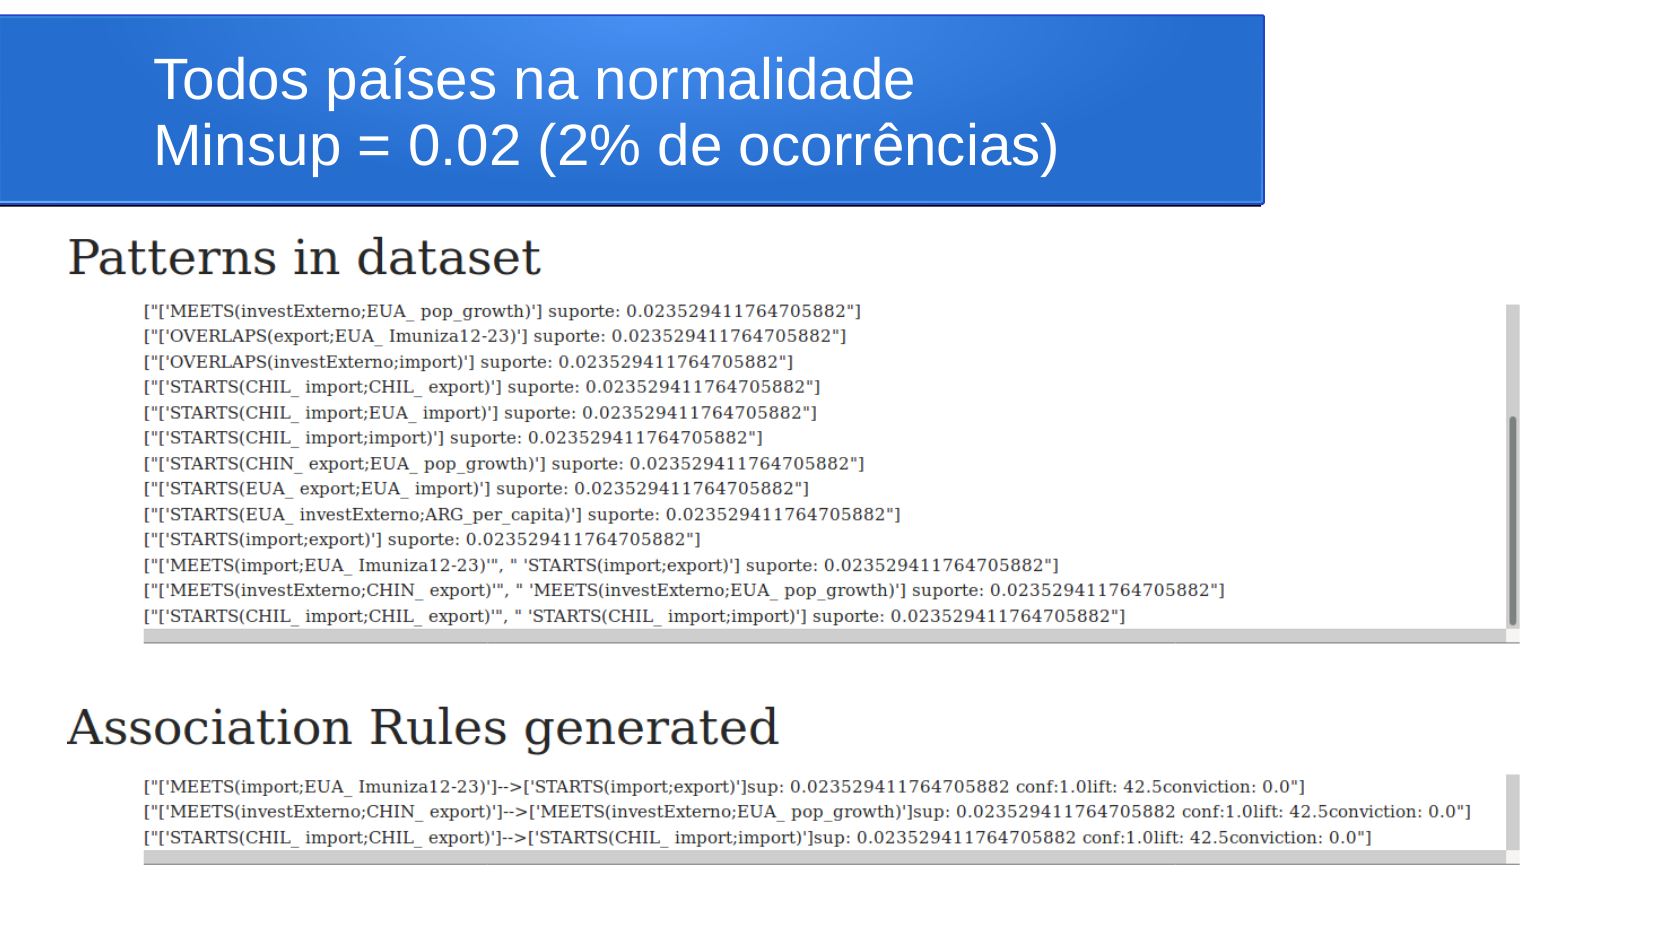

# Todos países na normalidade Minsup = 0.02 (2% de ocorrências)